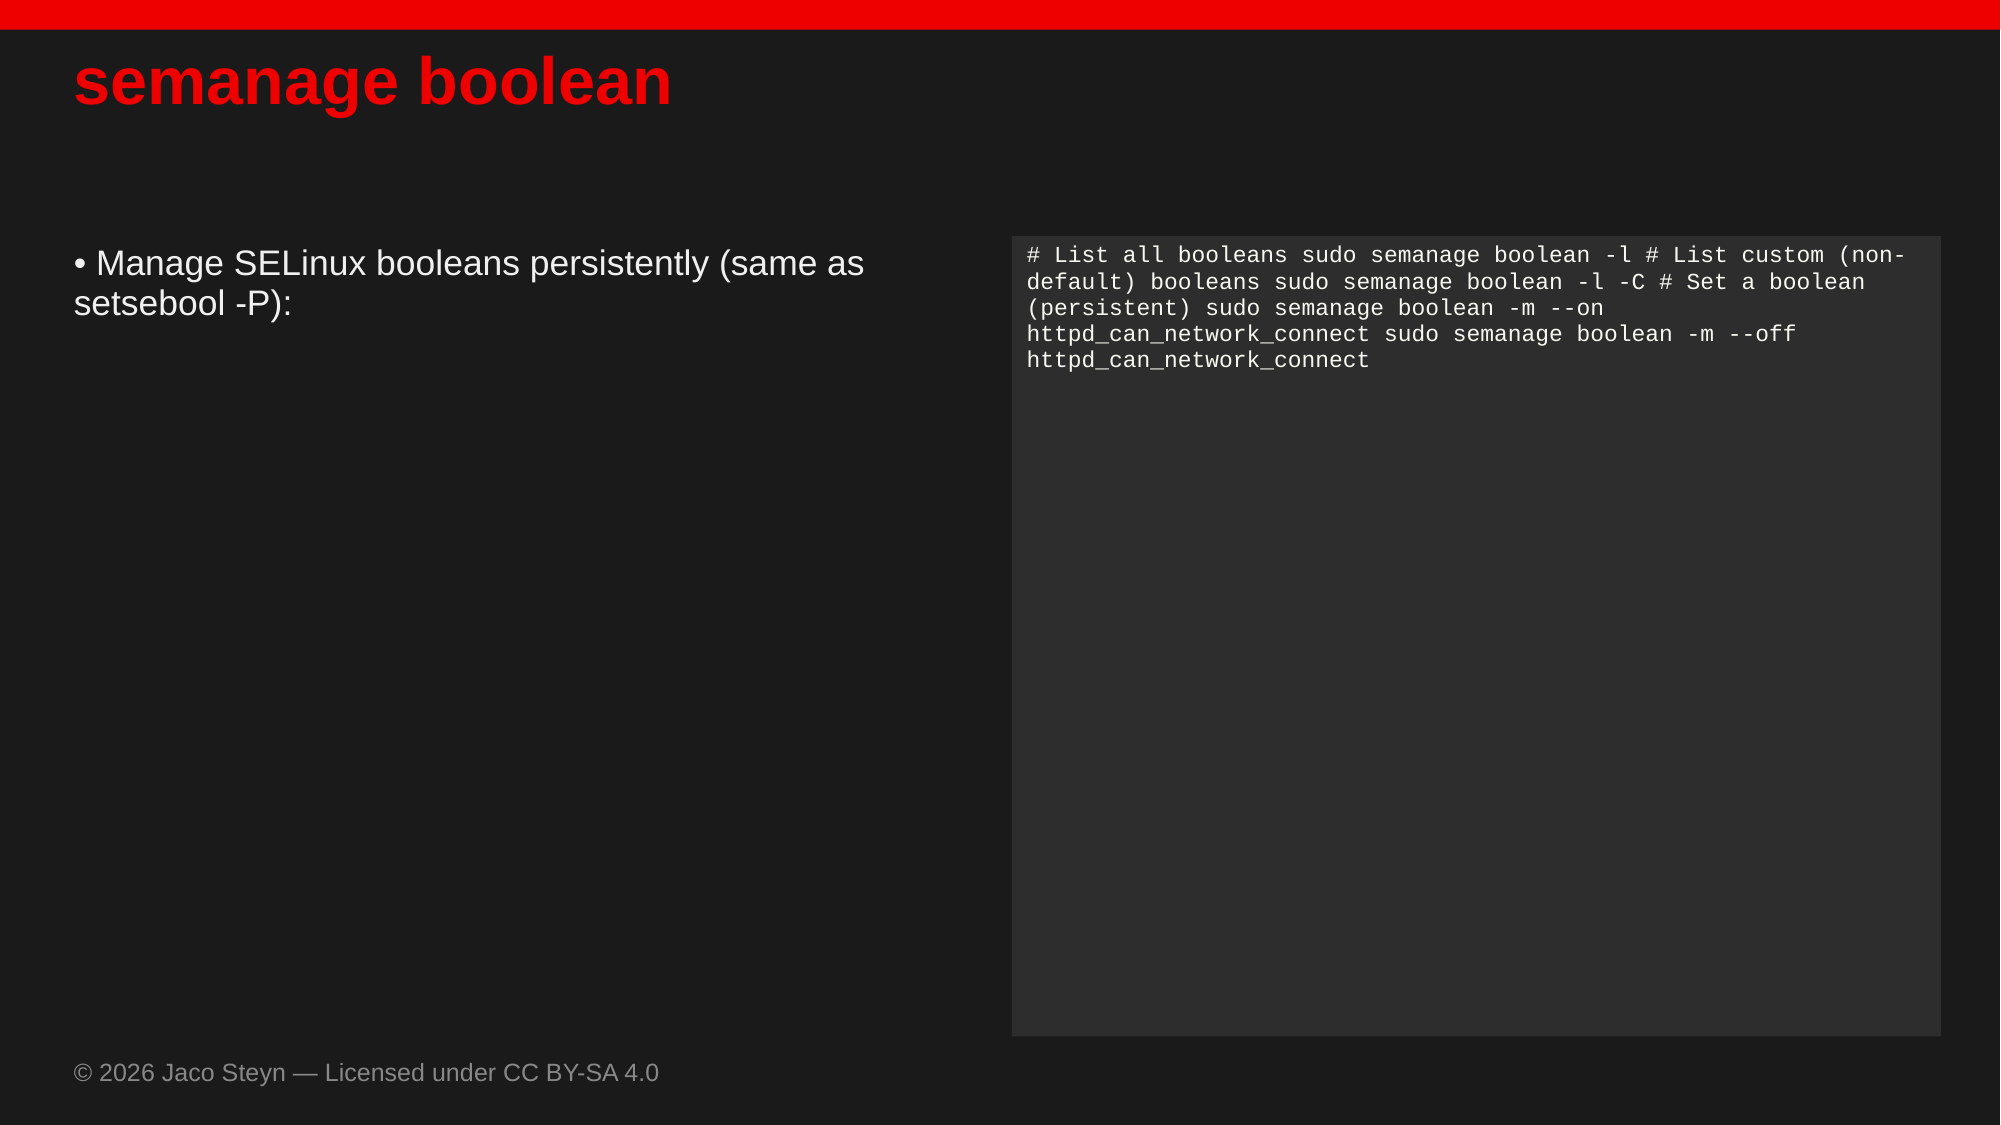

semanage boolean
• Manage SELinux booleans persistently (same as setsebool -P):
# List all booleans sudo semanage boolean -l # List custom (non-default) booleans sudo semanage boolean -l -C # Set a boolean (persistent) sudo semanage boolean -m --on httpd_can_network_connect sudo semanage boolean -m --off httpd_can_network_connect
© 2026 Jaco Steyn — Licensed under CC BY-SA 4.0